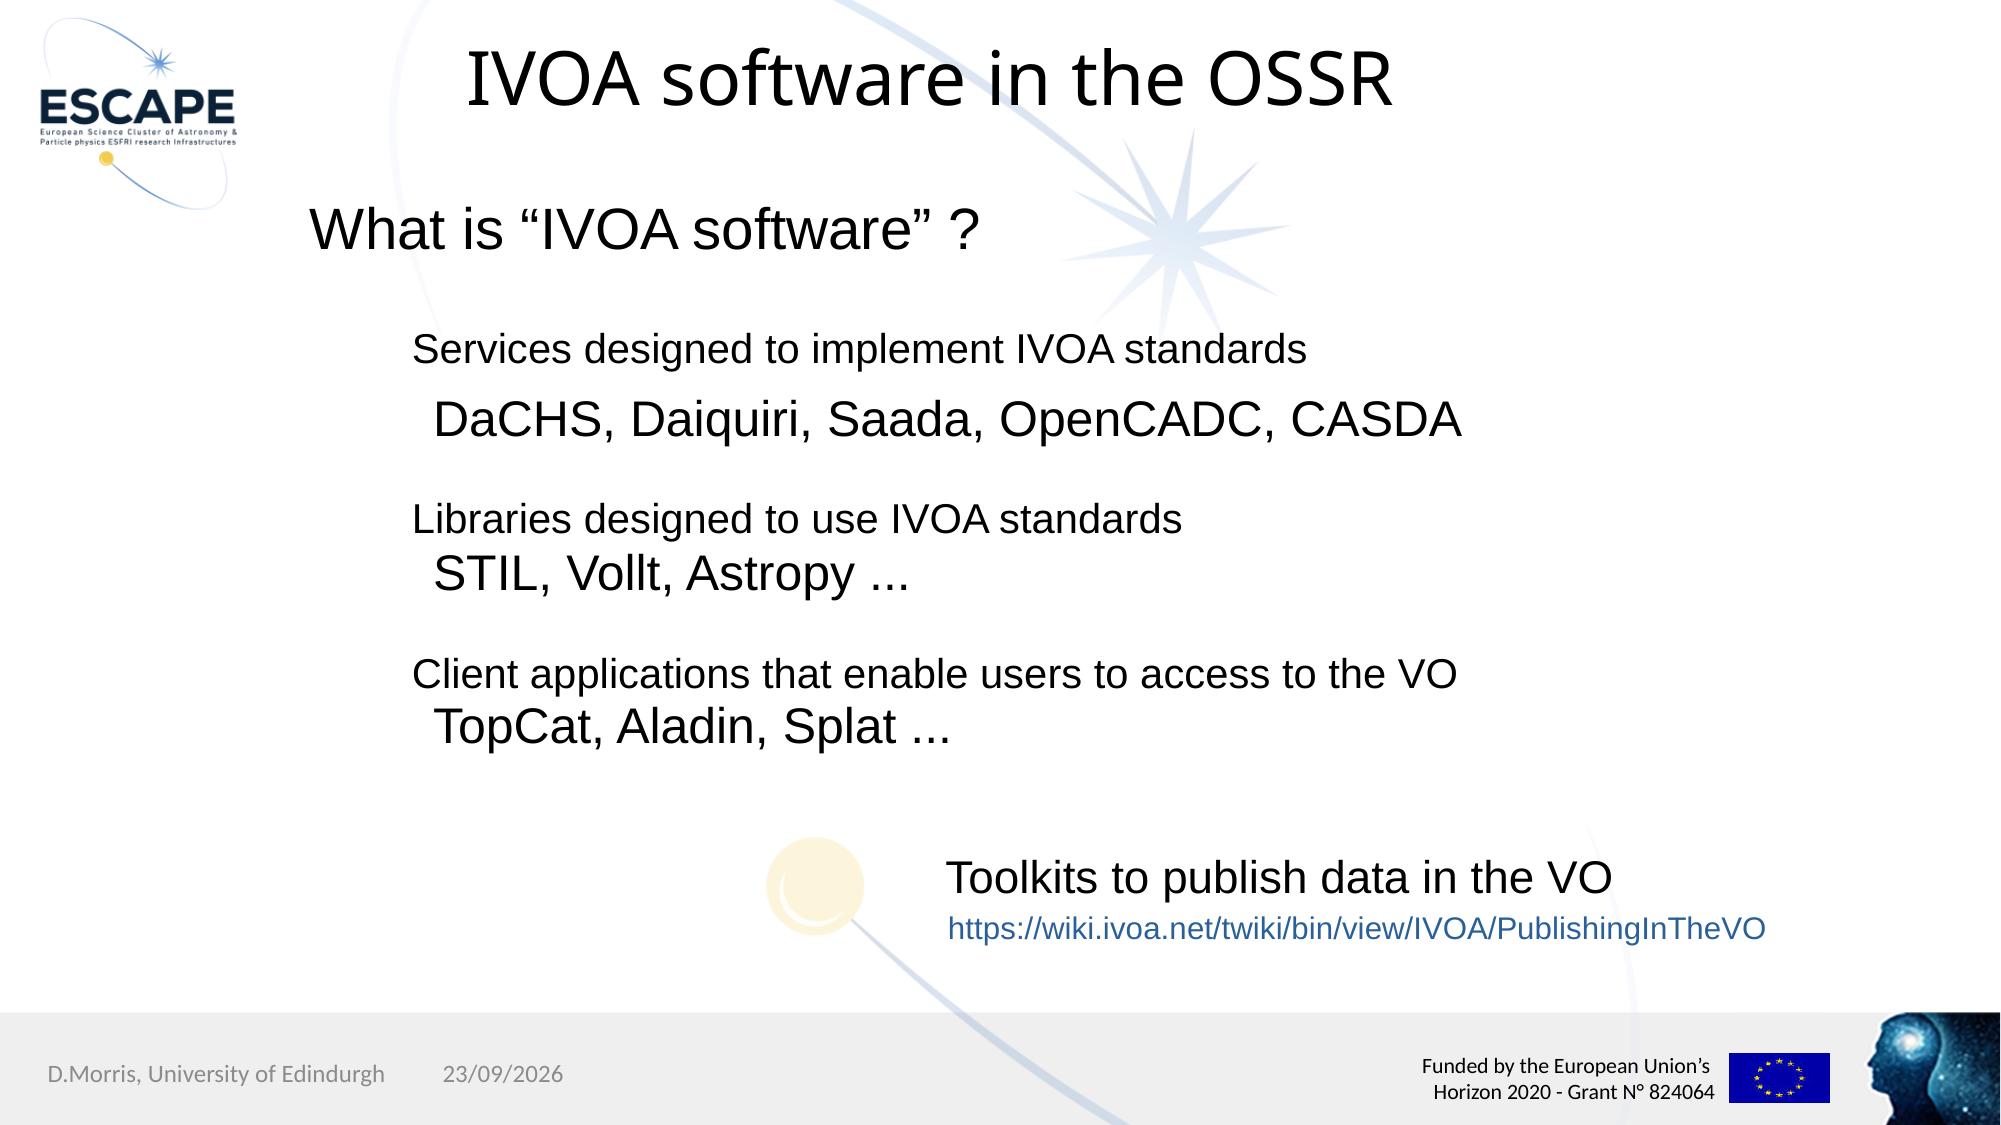

# IVOA software in the OSSR
What is “IVOA software” ?
Services designed to implement IVOA standards
DaCHS, Daiquiri, Saada, OpenCADC, CASDA
Libraries designed to use IVOA standards
STIL, Vollt, Astropy ...
Client applications that enable users to access to the VO
TopCat, Aladin, Splat ...
Toolkits to publish data in the VO
https://wiki.ivoa.net/twiki/bin/view/IVOA/PublishingInTheVO
D.Morris, University of Edindurgh